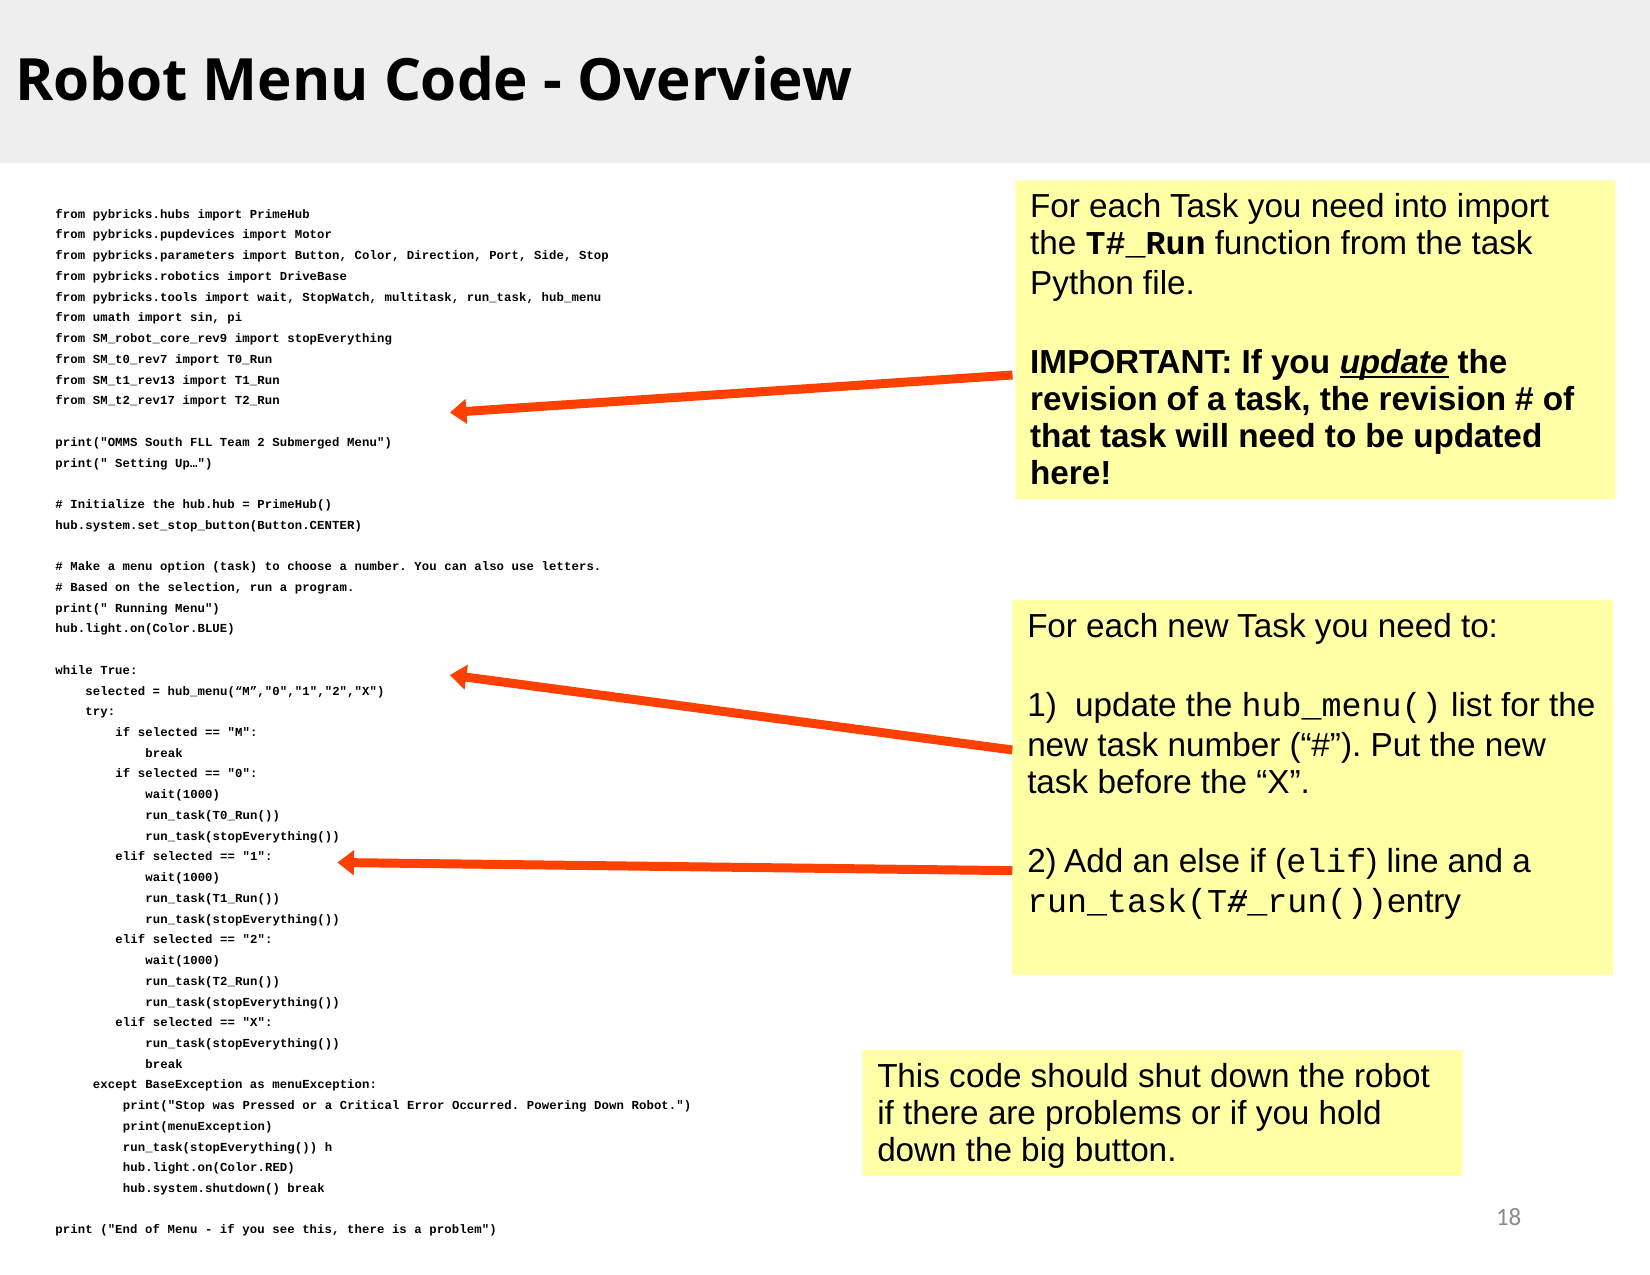

Robot Menu Code - Overview
For each Task you need into import the T#_Run function from the task Python file.
IMPORTANT: If you update the revision of a task, the revision # of that task will need to be updated here!
# from pybricks.hubs import PrimeHub
from pybricks.pupdevices import Motor
from pybricks.parameters import Button, Color, Direction, Port, Side, Stop
from pybricks.robotics import DriveBase
from pybricks.tools import wait, StopWatch, multitask, run_task, hub_menu
from umath import sin, pi
from SM_robot_core_rev9 import stopEverything
from SM_t0_rev7 import T0_Run
from SM_t1_rev13 import T1_Run
from SM_t2_rev17 import T2_Run
print("OMMS South FLL Team 2 Submerged Menu")
print(" Setting Up…")
# Initialize the hub.hub = PrimeHub()
hub.system.set_stop_button(Button.CENTER)
# Make a menu option (task) to choose a number. You can also use letters.
# Based on the selection, run a program.
print(" Running Menu")
hub.light.on(Color.BLUE)
while True:
 selected = hub_menu(“M”,"0","1","2","X")
 try:
 if selected == "M":
 break
 if selected == "0":
 wait(1000)
 run_task(T0_Run())
 run_task(stopEverything())
 elif selected == "1":
 wait(1000)
 run_task(T1_Run())
 run_task(stopEverything())
 elif selected == "2":
 wait(1000)
 run_task(T2_Run())
 run_task(stopEverything())
 elif selected == "X":
 run_task(stopEverything())
 break
 except BaseException as menuException:
 print("Stop was Pressed or a Critical Error Occurred. Powering Down Robot.")
 print(menuException)
 run_task(stopEverything()) h
 hub.light.on(Color.RED)
 hub.system.shutdown() break
print ("End of Menu - if you see this, there is a problem")
For each new Task you need to:
1) update the hub_menu() list for the new task number (“#”). Put the new task before the “X”.
2) Add an else if (elif) line and a run_task(T#_run())entry
For each new Task you need to:
1) update the hub_menu() list for the new task number (“#”). Put the new task before the “X”.
2) Add an else if (elif) line and a run_task(T#_run())entry
This code should shut down the robot if there are problems or if you hold down the big button.
18